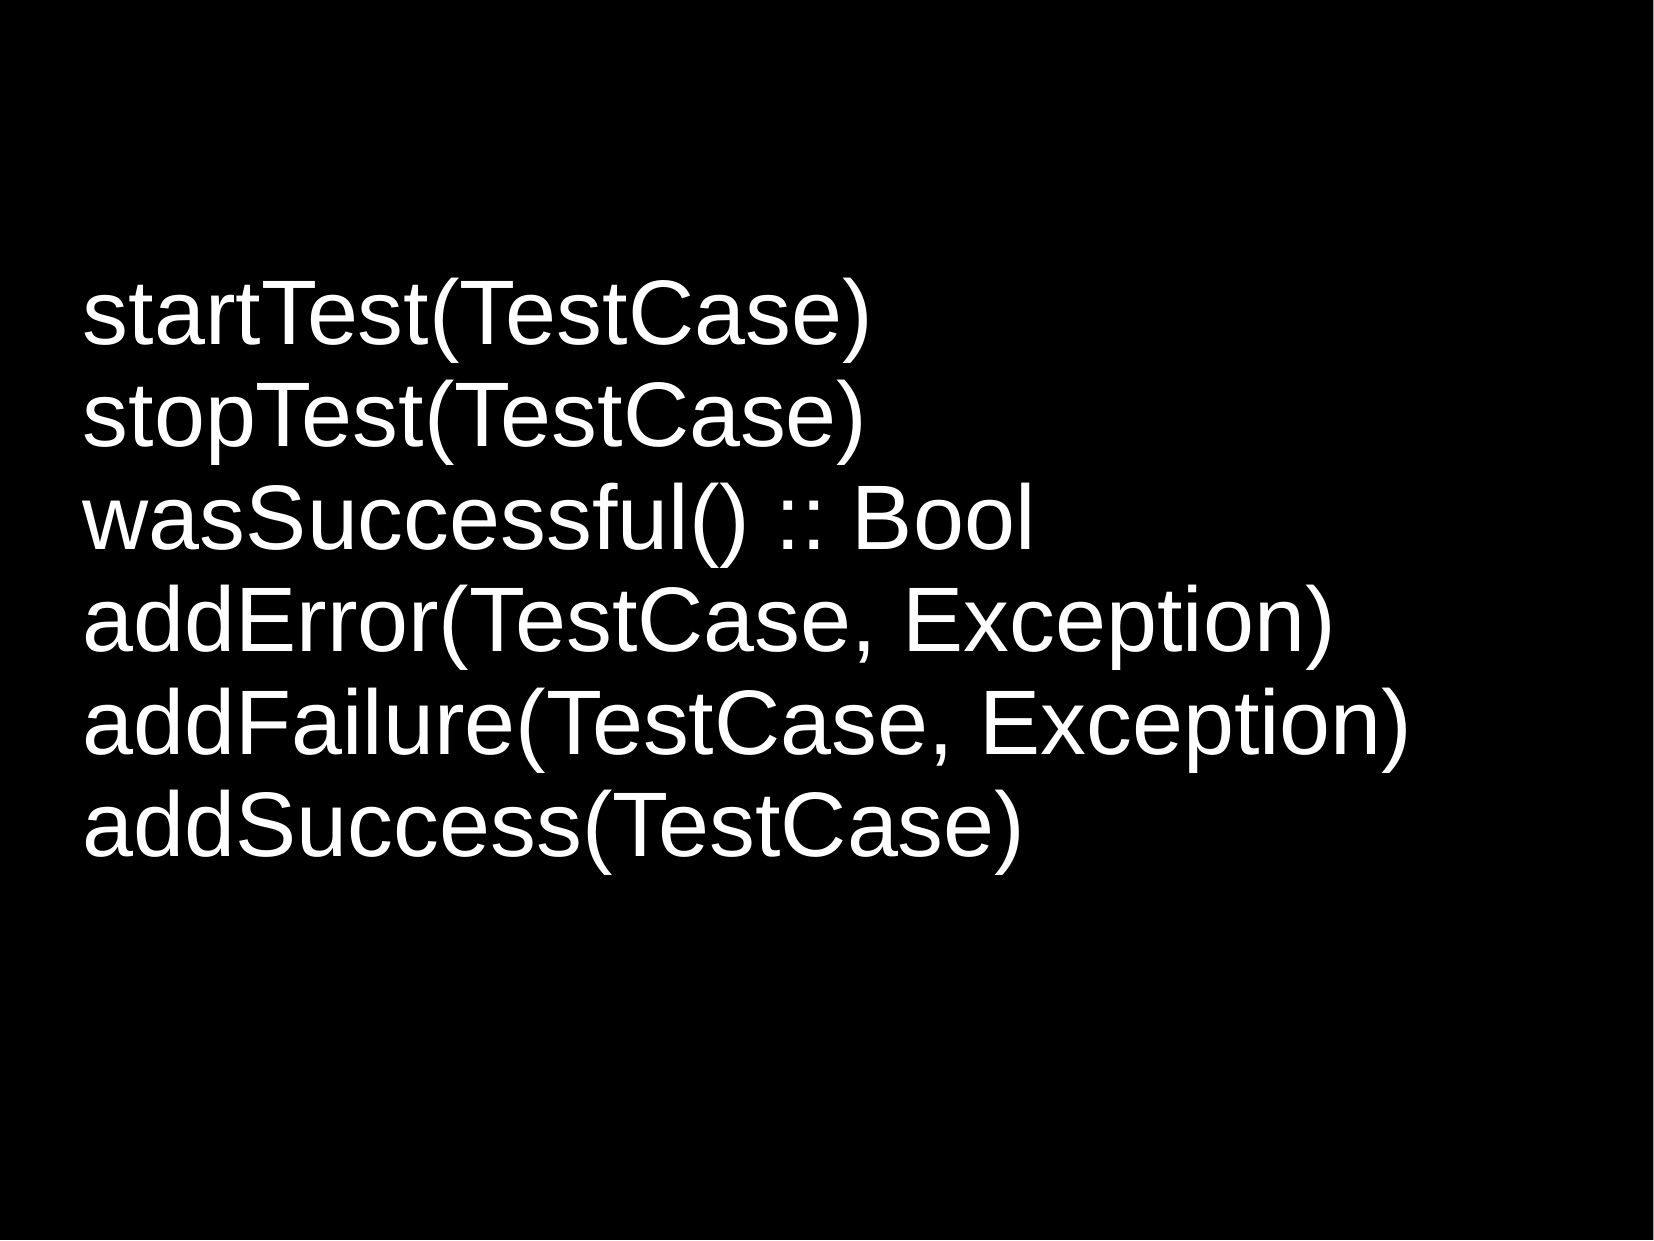

# startTest(TestCase) stopTest(TestCase) wasSuccessful() :: Bool addError(TestCase, Exception) addFailure(TestCase, Exception) addSuccess(TestCase)